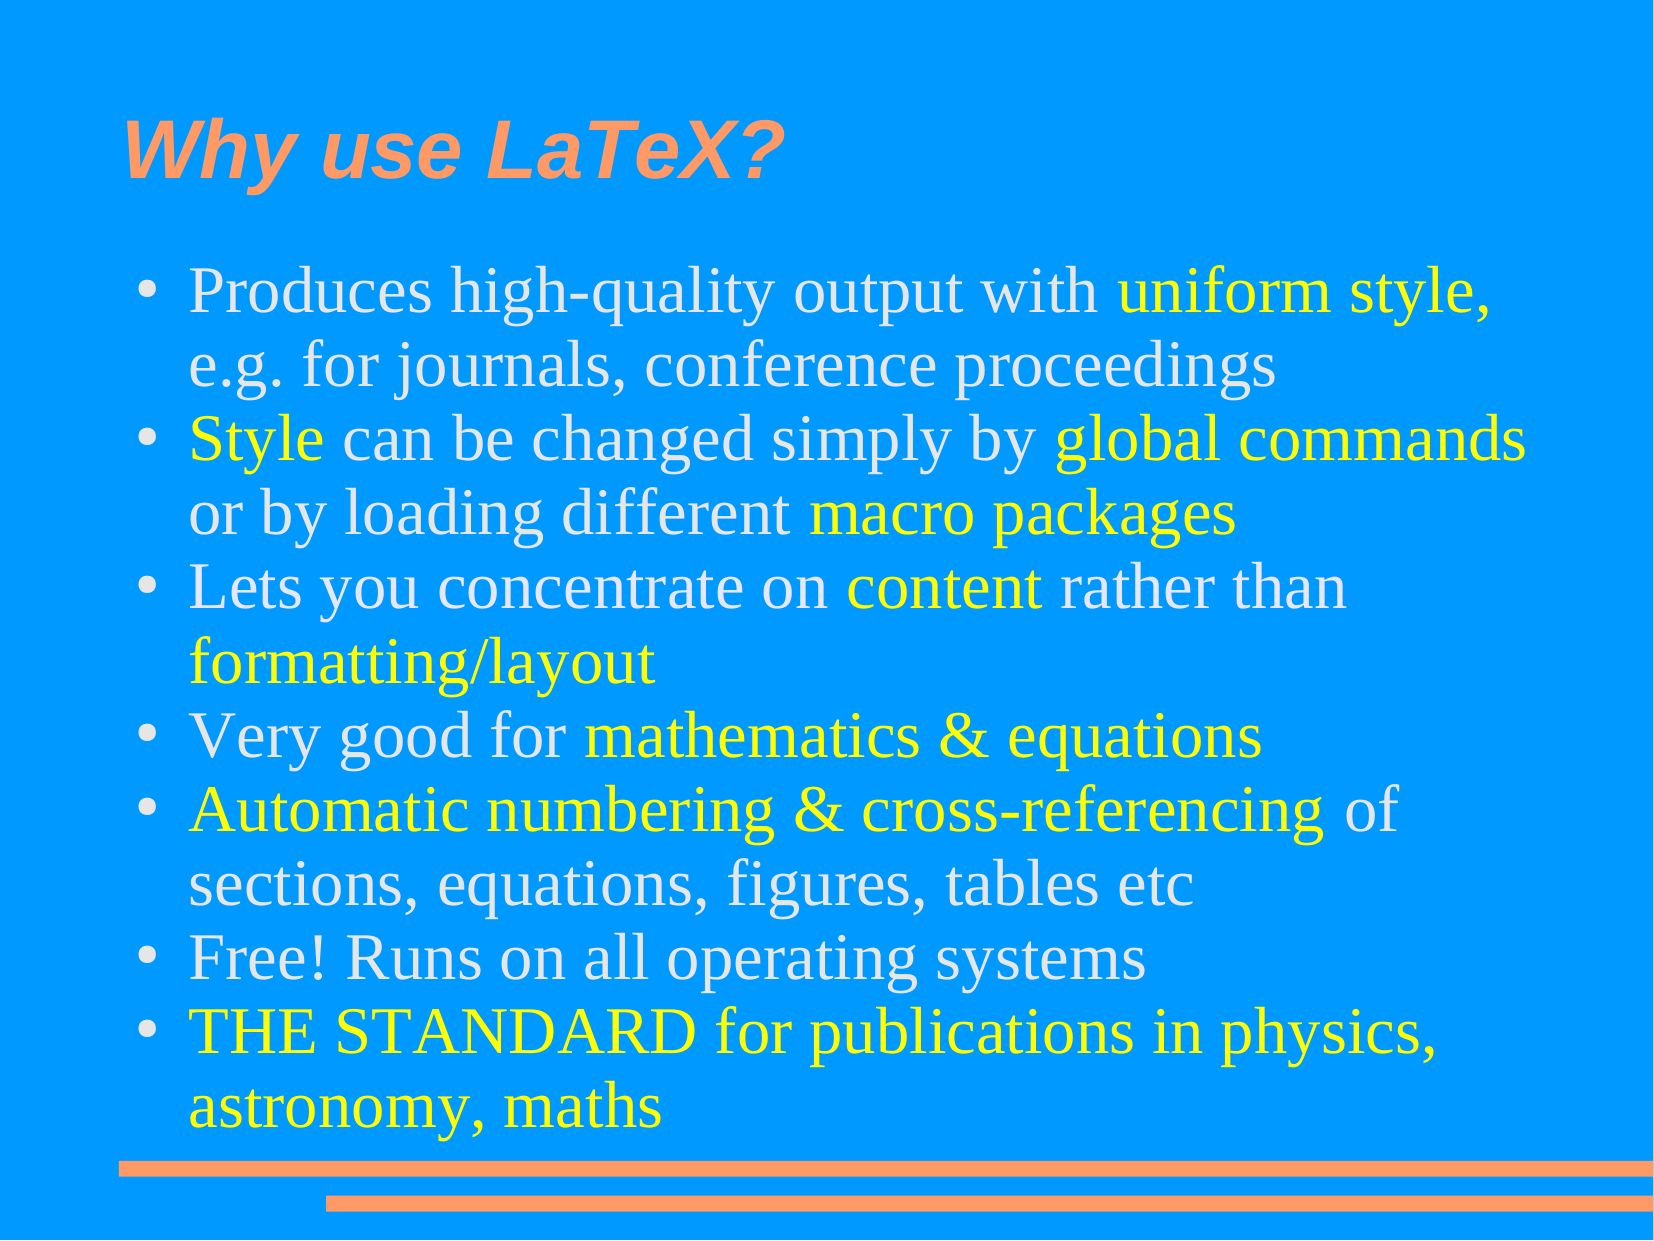

# Why use LaTeX?
Produces high-quality output with uniform style, e.g. for journals, conference proceedings
Style can be changed simply by global commands or by loading different macro packages
Lets you concentrate on content rather than formatting/layout
Very good for mathematics & equations
Automatic numbering & cross-referencing of sections, equations, figures, tables etc
Free! Runs on all operating systems
THE STANDARD for publications in physics, astronomy, maths